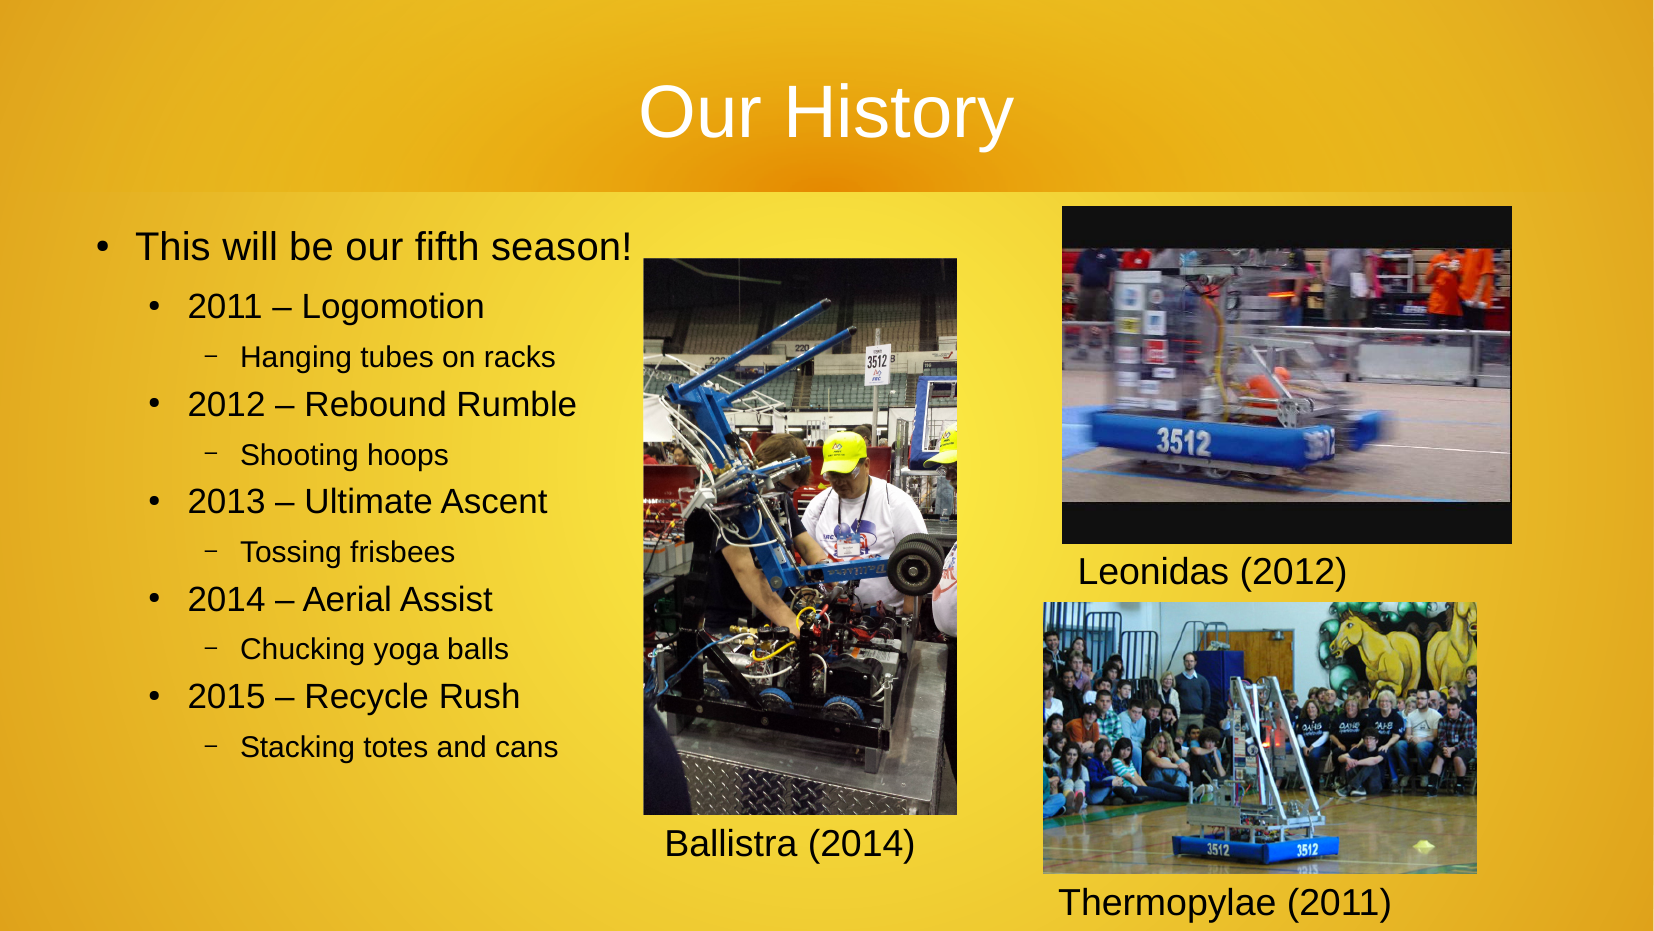

# Our History
This will be our fifth season!
2011 – Logomotion
Hanging tubes on racks
2012 – Rebound Rumble
Shooting hoops
2013 – Ultimate Ascent
Tossing frisbees
2014 – Aerial Assist
Chucking yoga balls
2015 – Recycle Rush
Stacking totes and cans
Leonidas (2012)
Ballistra (2014)
Thermopylae (2011)